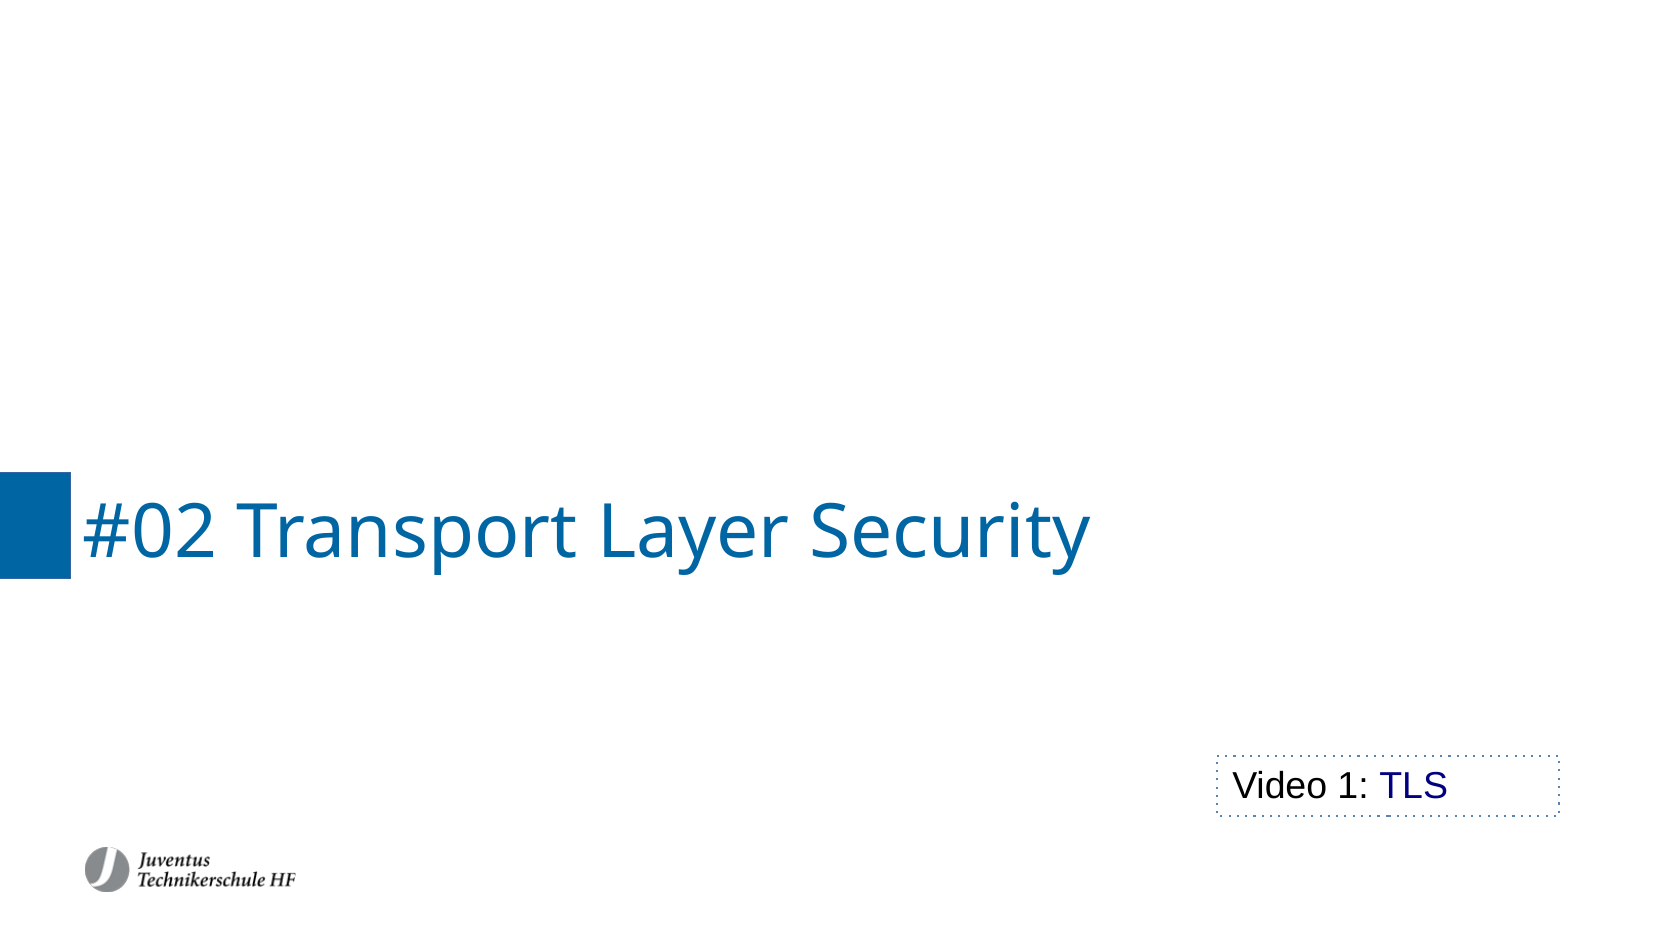

# #02 Transport Layer Security
Video 1: TLS